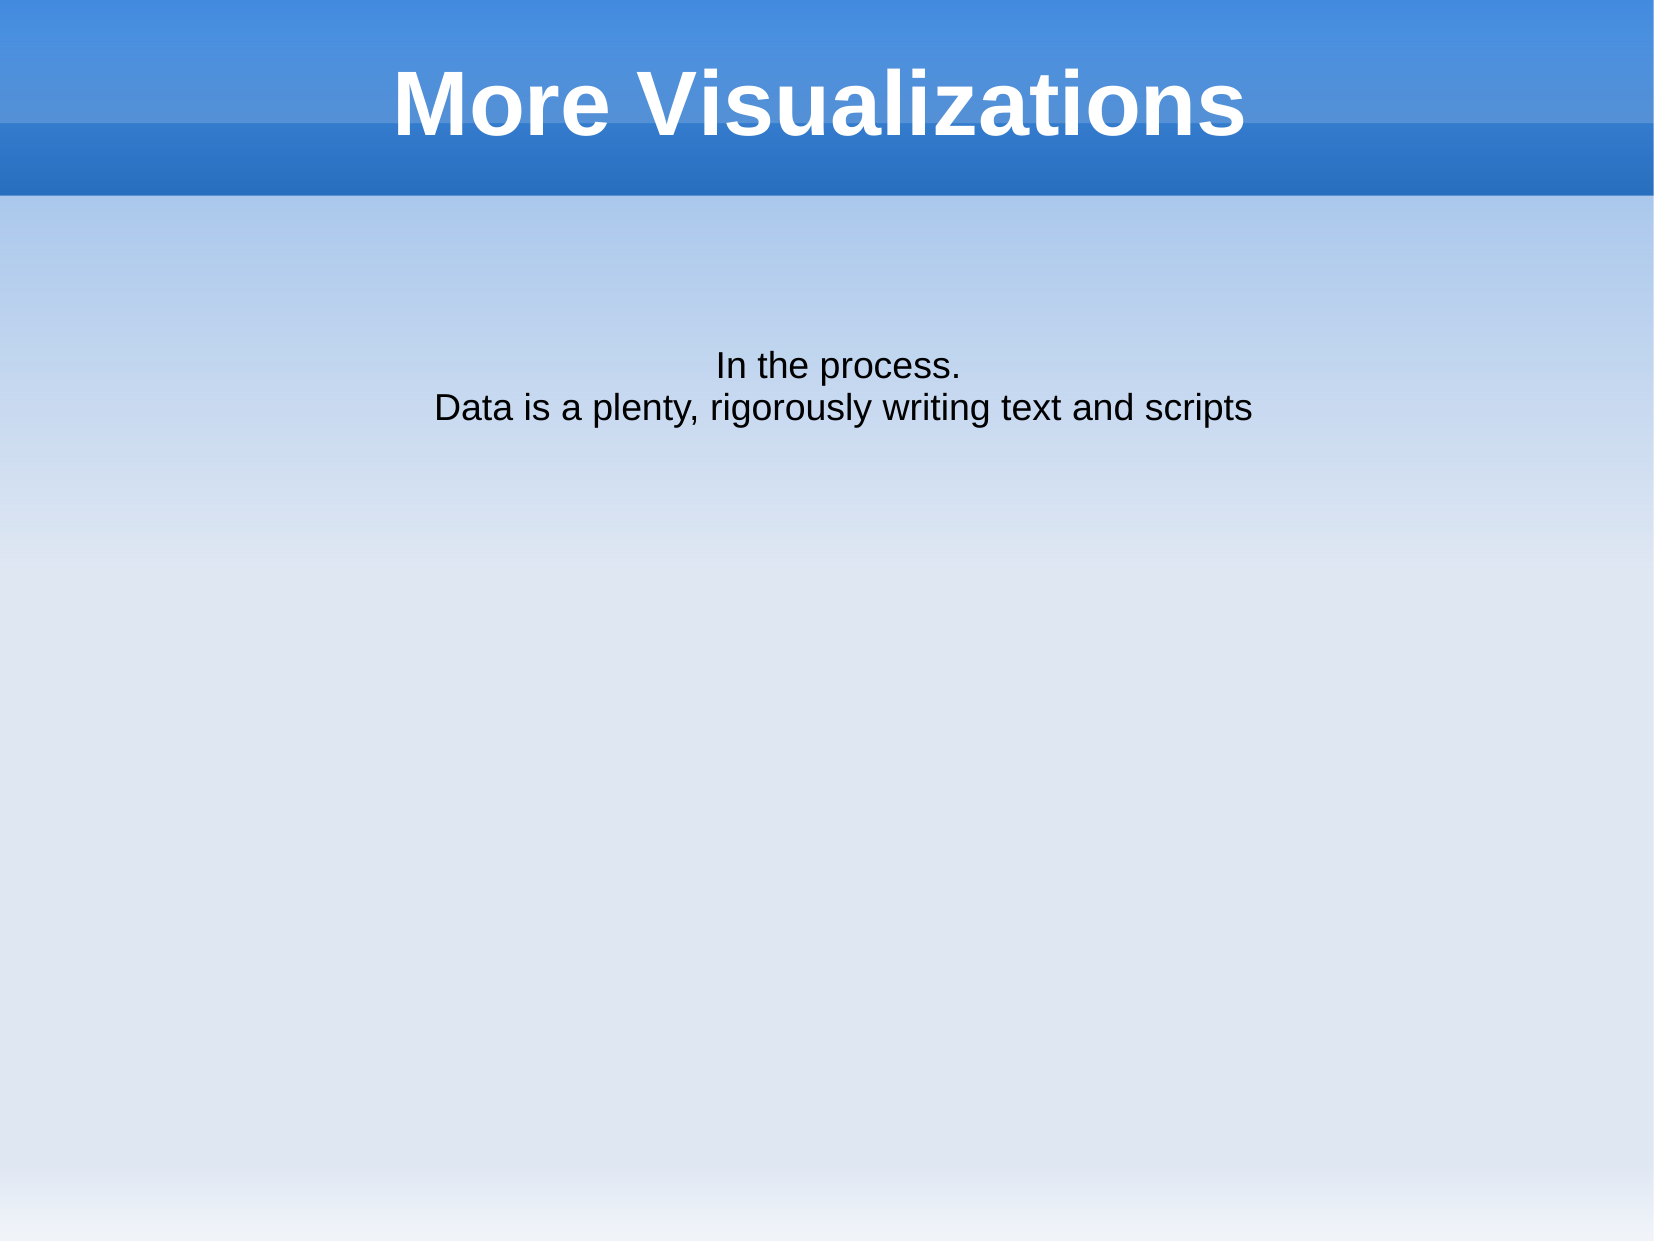

# More Visualizations
In the process.
Data is a plenty, rigorously writing text and scripts